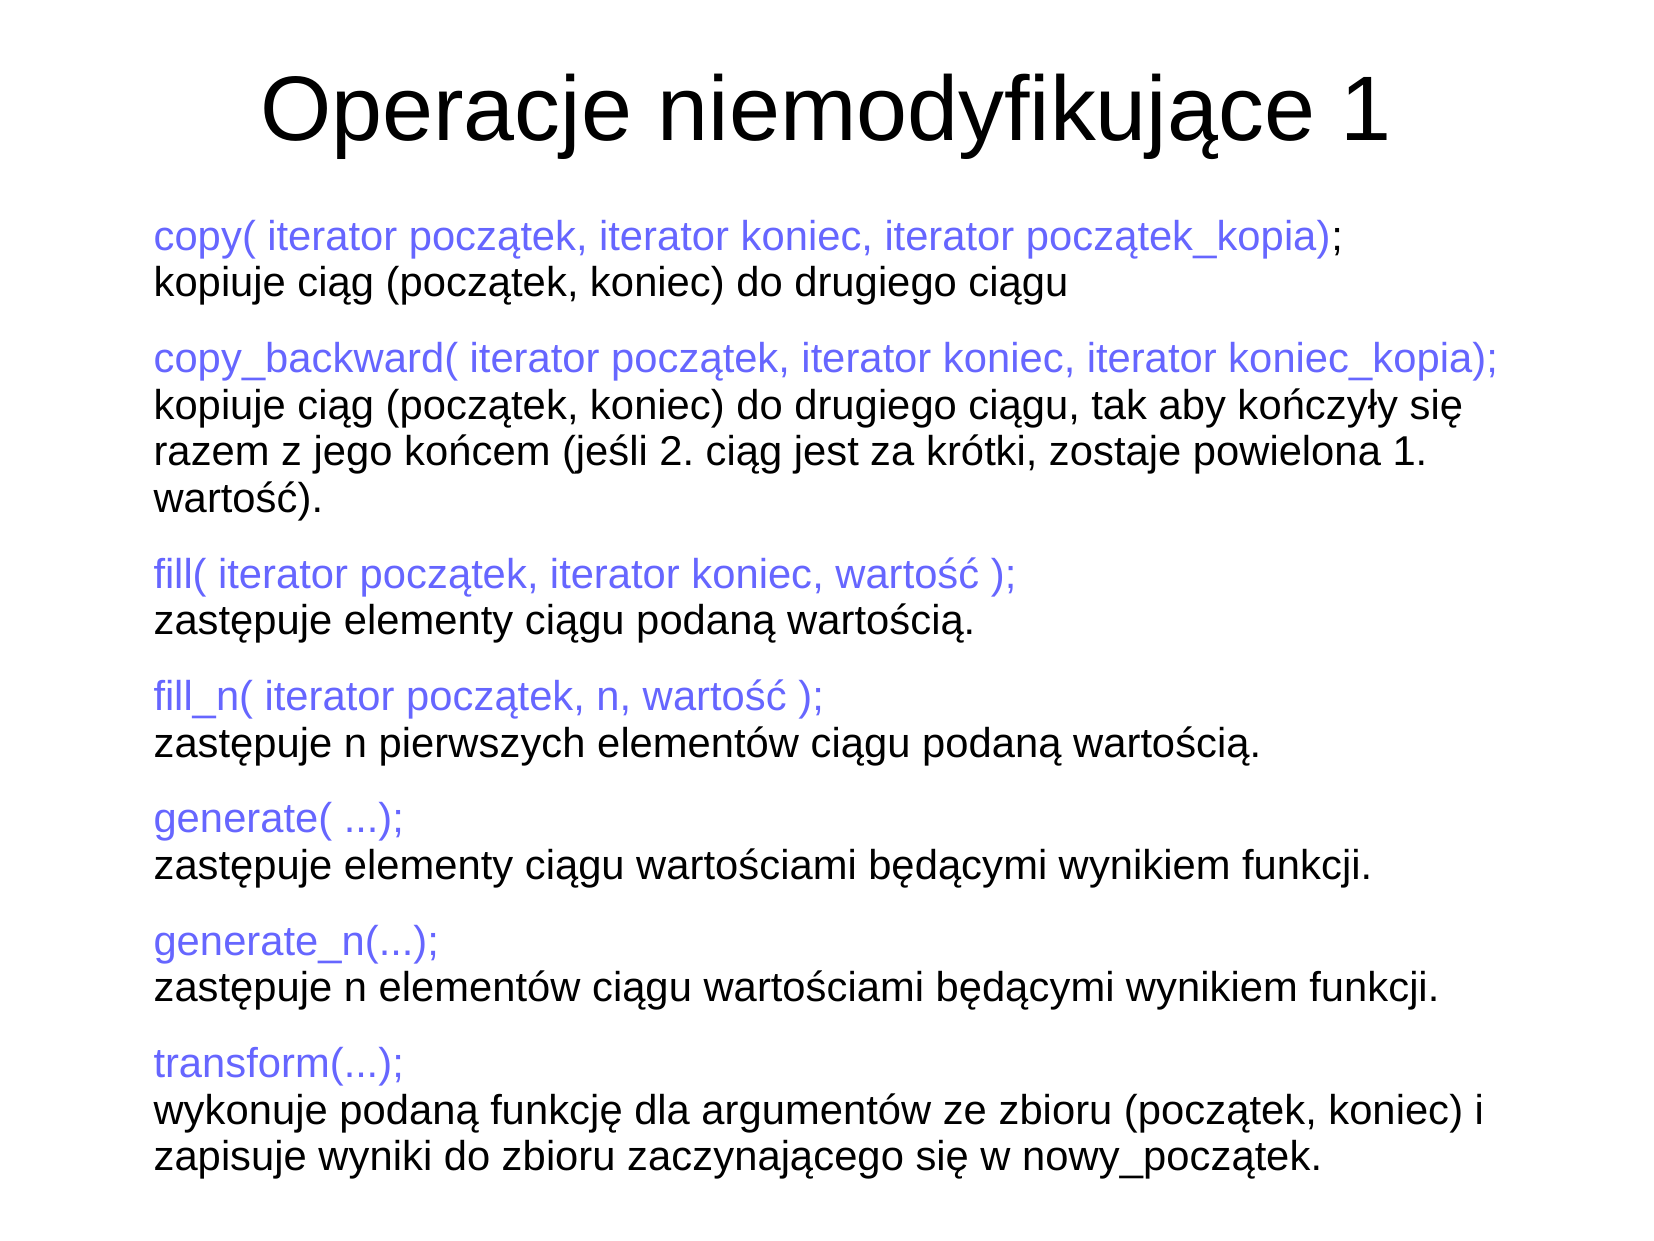

# Operacje niemodyfikujące 1
copy( iterator początek, iterator koniec, iterator początek_kopia);			kopiuje ciąg (początek, koniec) do drugiego ciągu
copy_backward( iterator początek, iterator koniec, iterator koniec_kopia);	kopiuje ciąg (początek, koniec) do drugiego ciągu, tak aby kończyły się razem z jego końcem (jeśli 2. ciąg jest za krótki, zostaje powielona 1. wartość).
fill( iterator początek, iterator koniec, wartość );								zastępuje elementy ciągu podaną wartością.
fill_n( iterator początek, n, wartość );										zastępuje n pierwszych elementów ciągu podaną wartością.
generate( ...);															zastępuje elementy ciągu wartościami będącymi wynikiem funkcji.
generate_n(...);														zastępuje n elementów ciągu wartościami będącymi wynikiem funkcji.
transform(...);															wykonuje podaną funkcję dla argumentów ze zbioru (początek, koniec) i zapisuje wyniki do zbioru zaczynającego się w nowy_początek.